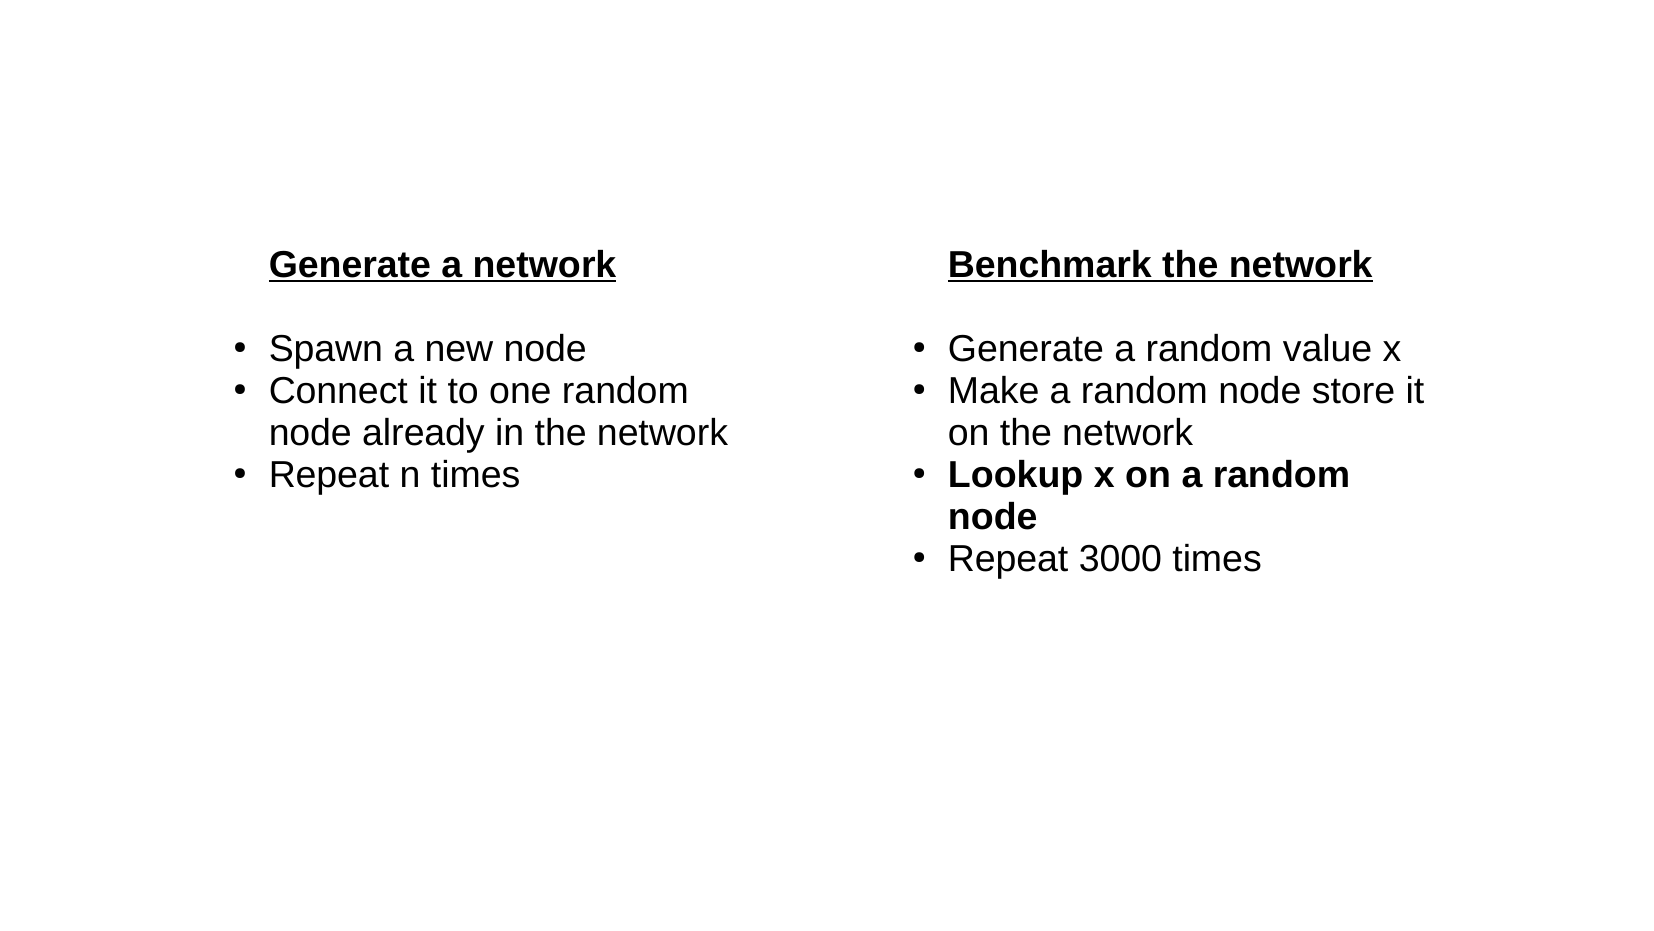

Generate a network
Spawn a new node
Connect it to one random node already in the network
Repeat n times
Benchmark the network
Generate a random value x
Make a random node store it on the network
Lookup x on a random node
Repeat 3000 times